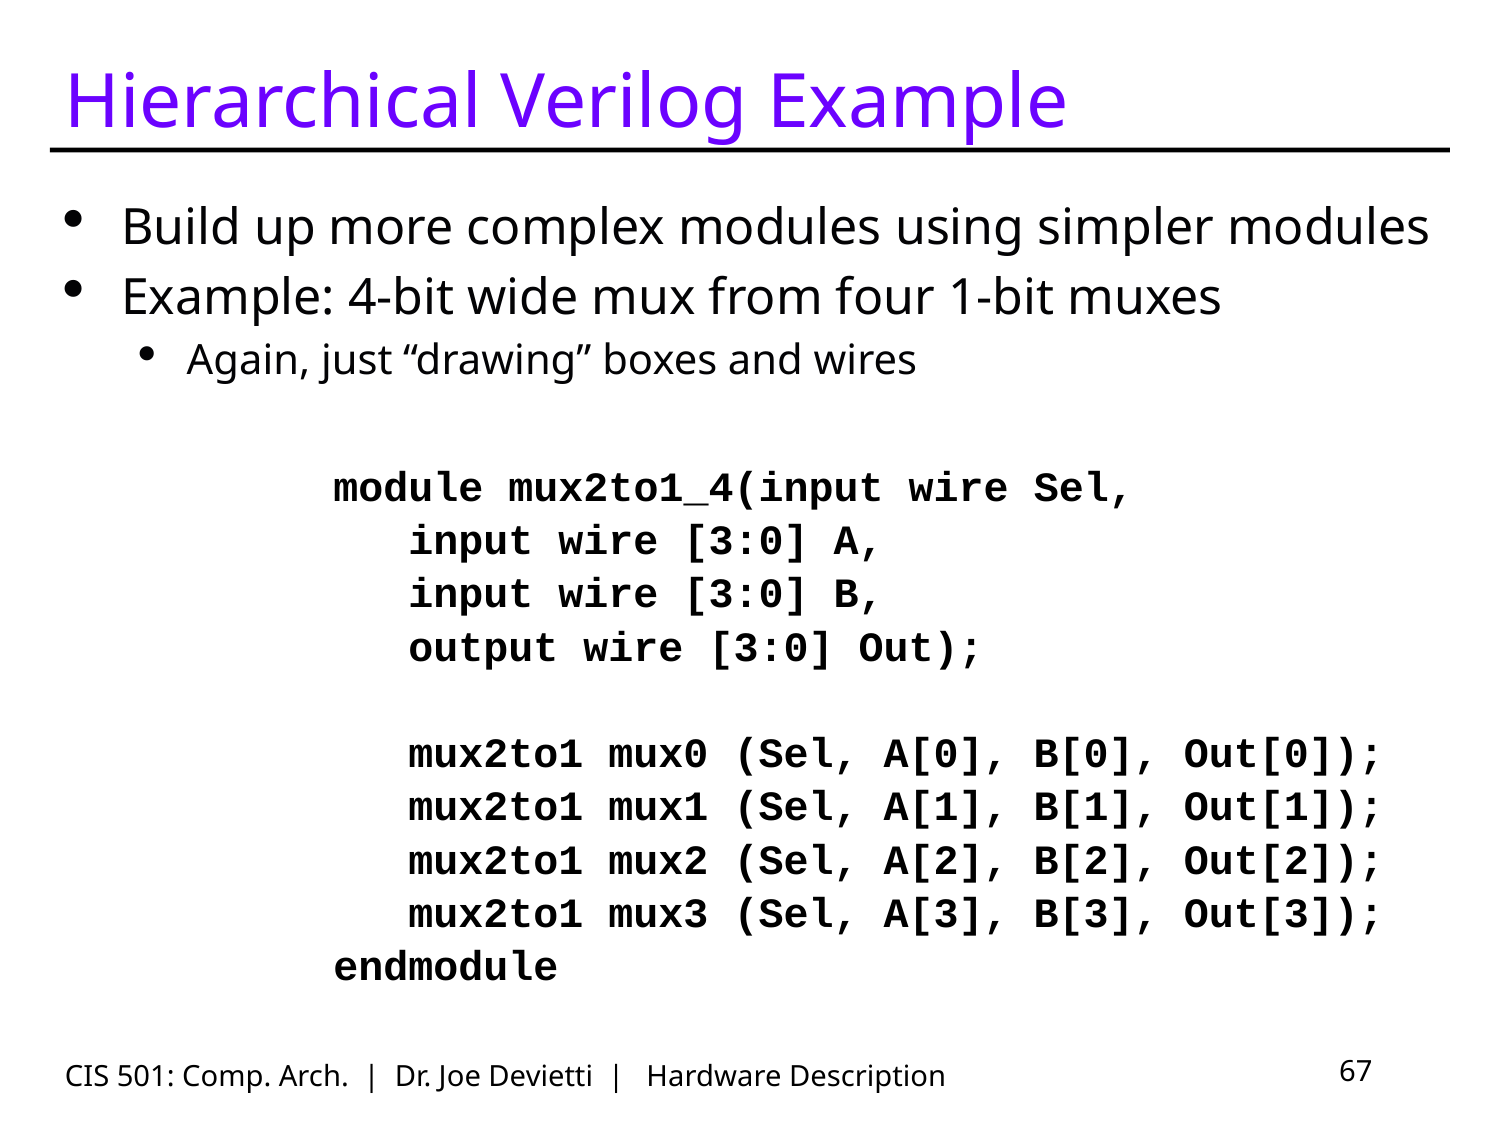

Hierarchical Verilog Example
Build up more complex modules using simpler modules
Example: 4-bit wide mux from four 1-bit muxes
Again, just “drawing” boxes and wires
module mux2to1_4(input wire Sel,
	input wire [3:0] A,
 input wire [3:0] B,
	output wire [3:0] Out);
	mux2to1 mux0 (Sel, A[0], B[0], Out[0]);
	mux2to1 mux1 (Sel, A[1], B[1], Out[1]);
	mux2to1 mux2 (Sel, A[2], B[2], Out[2]);
	mux2to1 mux3 (Sel, A[3], B[3], Out[3]);
endmodule
CIS 501: Comp. Arch. | Dr. Joe Devietti | Hardware Description